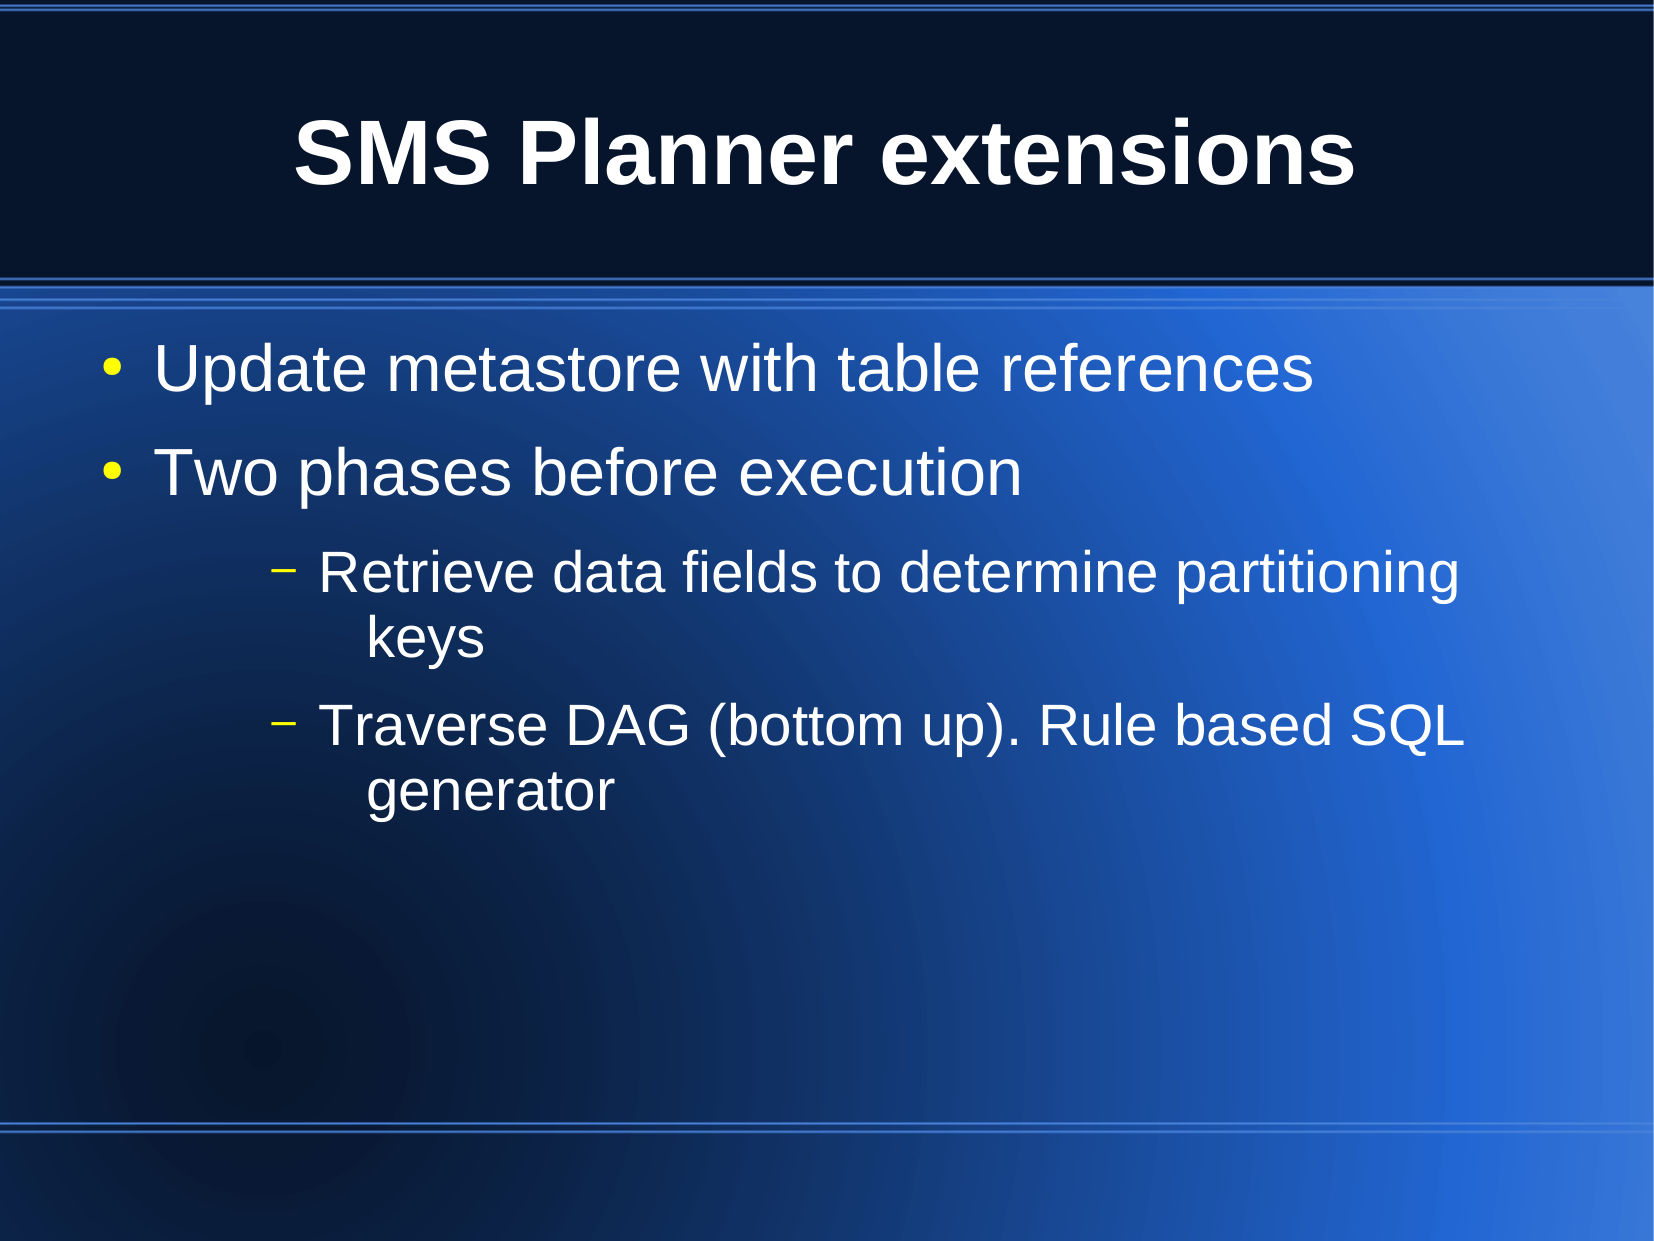

# SMS Planner extensions
Update metastore with table references
Two phases before execution
Retrieve data fields to determine partitioning keys
Traverse DAG (bottom up). Rule based SQL generator